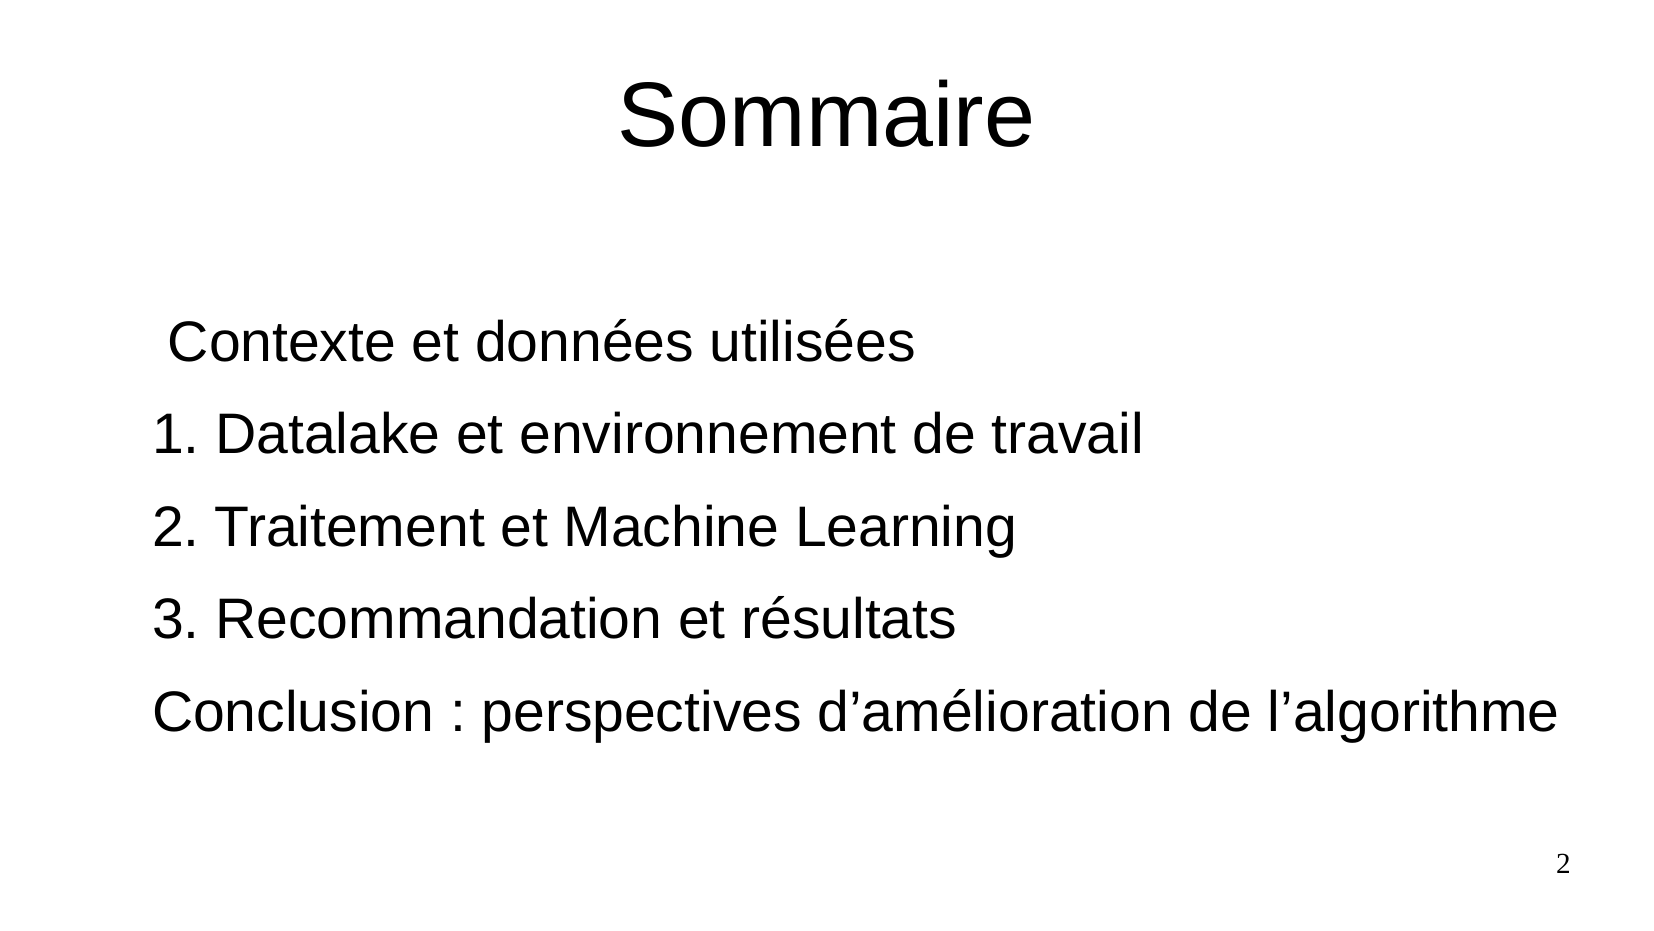

# Sommaire
 Contexte et données utilisées
1. Datalake et environnement de travail
2. Traitement et Machine Learning
3. Recommandation et résultats
Conclusion : perspectives d’amélioration de l’algorithme
2